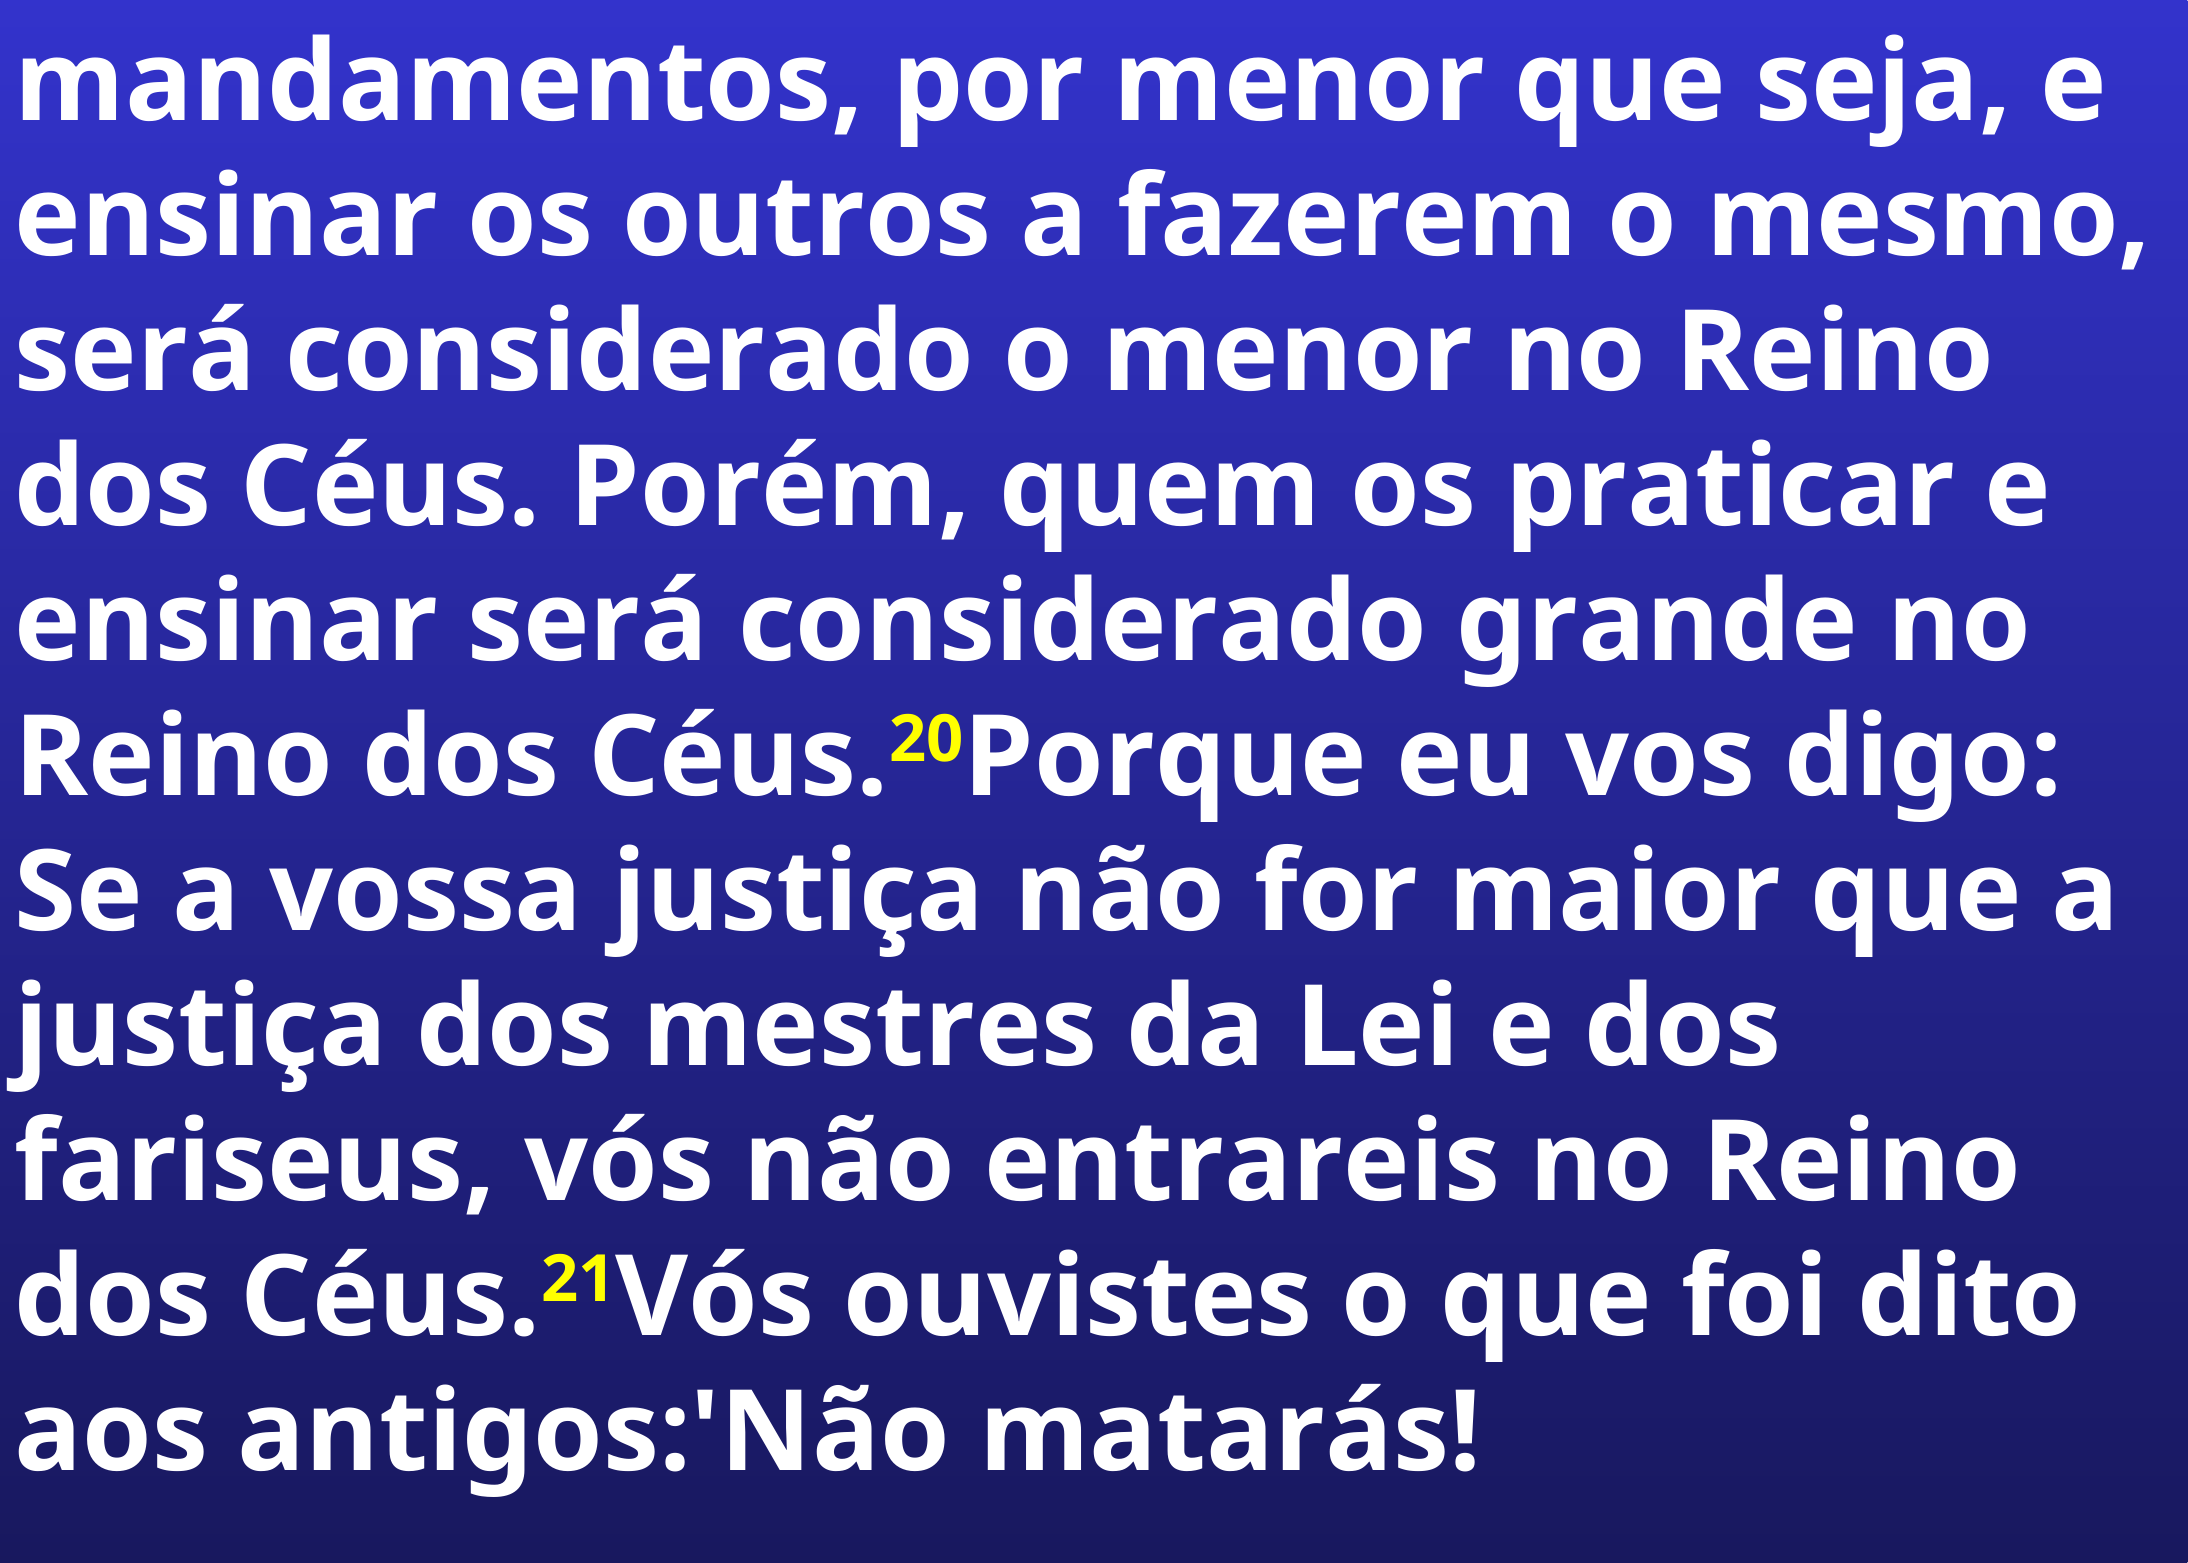

mandamentos, por menor que seja, e ensinar os outros a fazerem o mesmo, será considerado o menor no Reino dos Céus. Porém, quem os praticar e ensinar será considerado grande no Reino dos Céus.20Porque eu vos digo:
Se a vossa justiça não for maior que a justiça dos mestres da Lei e dos fariseus, vós não entrareis no Reino dos Céus.21Vós ouvistes o que foi dito aos antigos:'Não matarás!